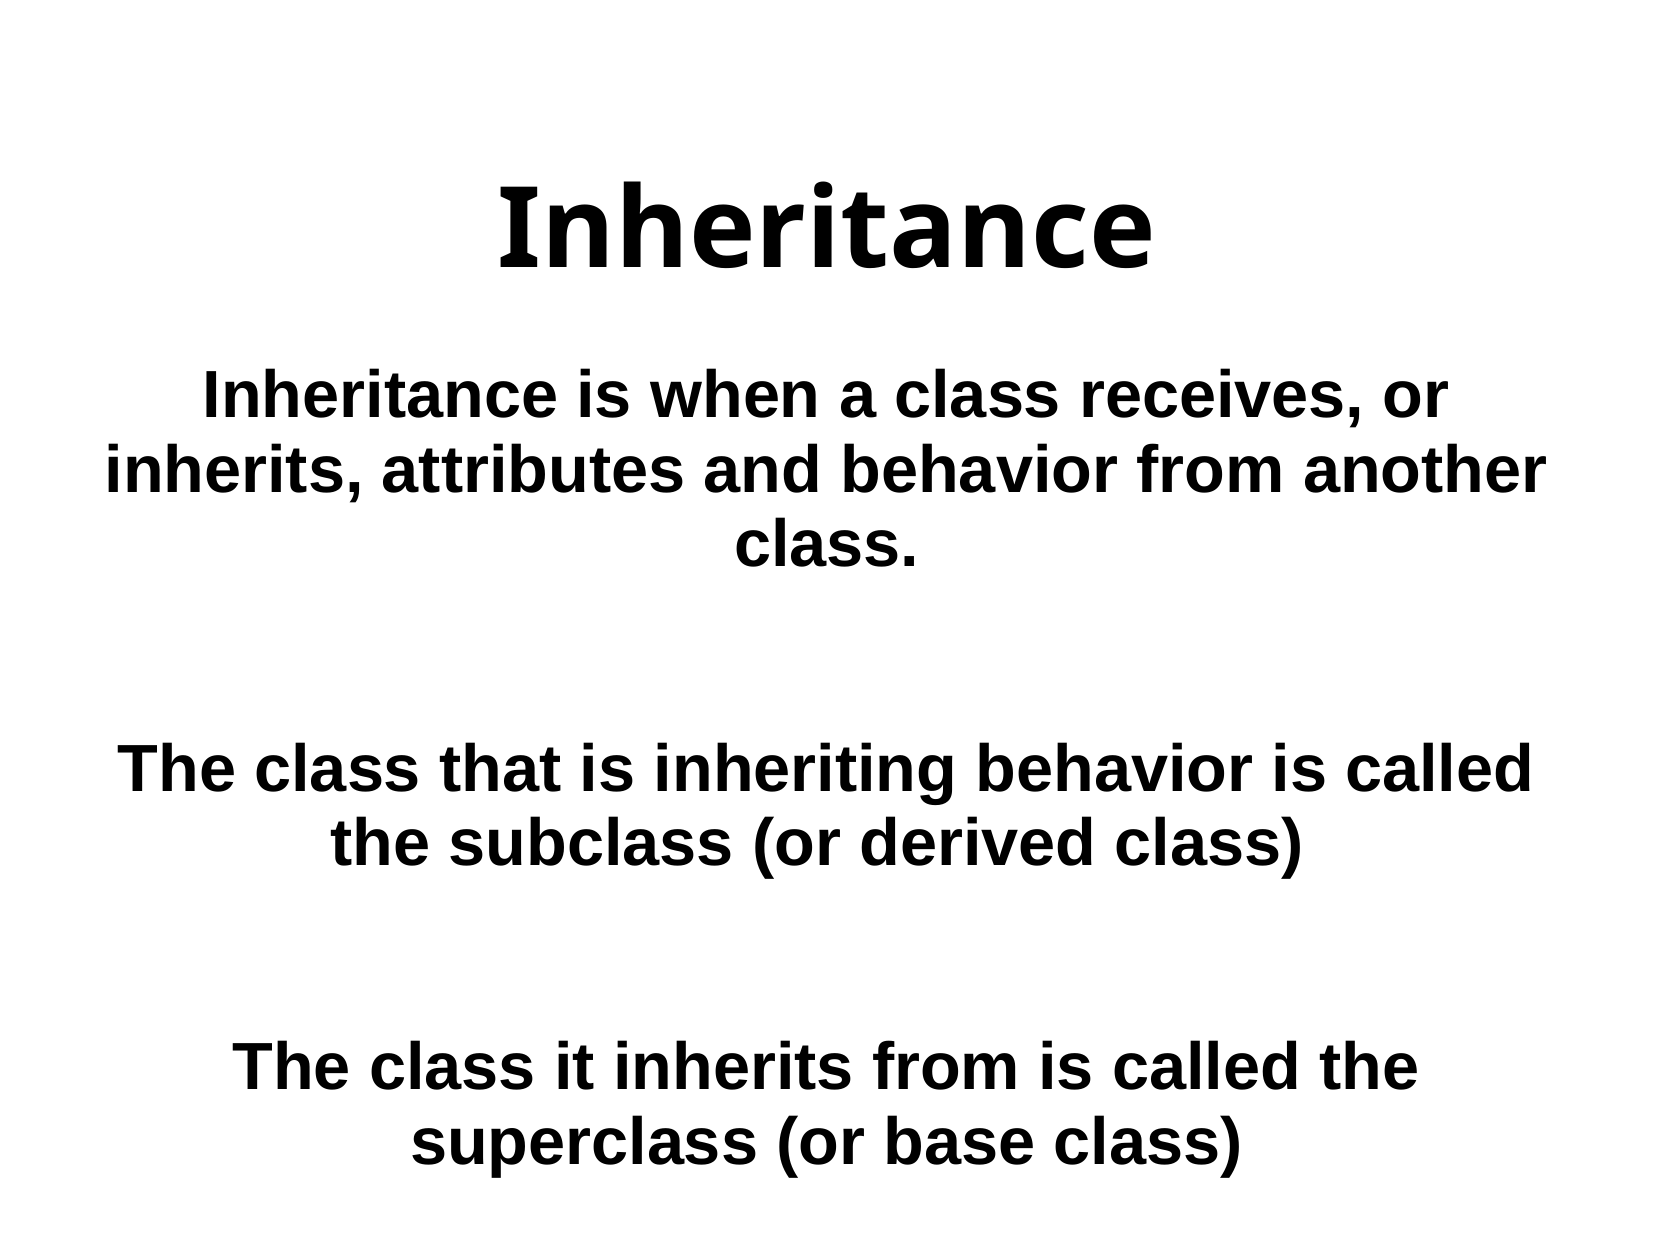

# Inheritance
Inheritance is when a class receives, or inherits, attributes and behavior from another class.
The class that is inheriting behavior is called the subclass (or derived class)
The class it inherits from is called the superclass (or base class)